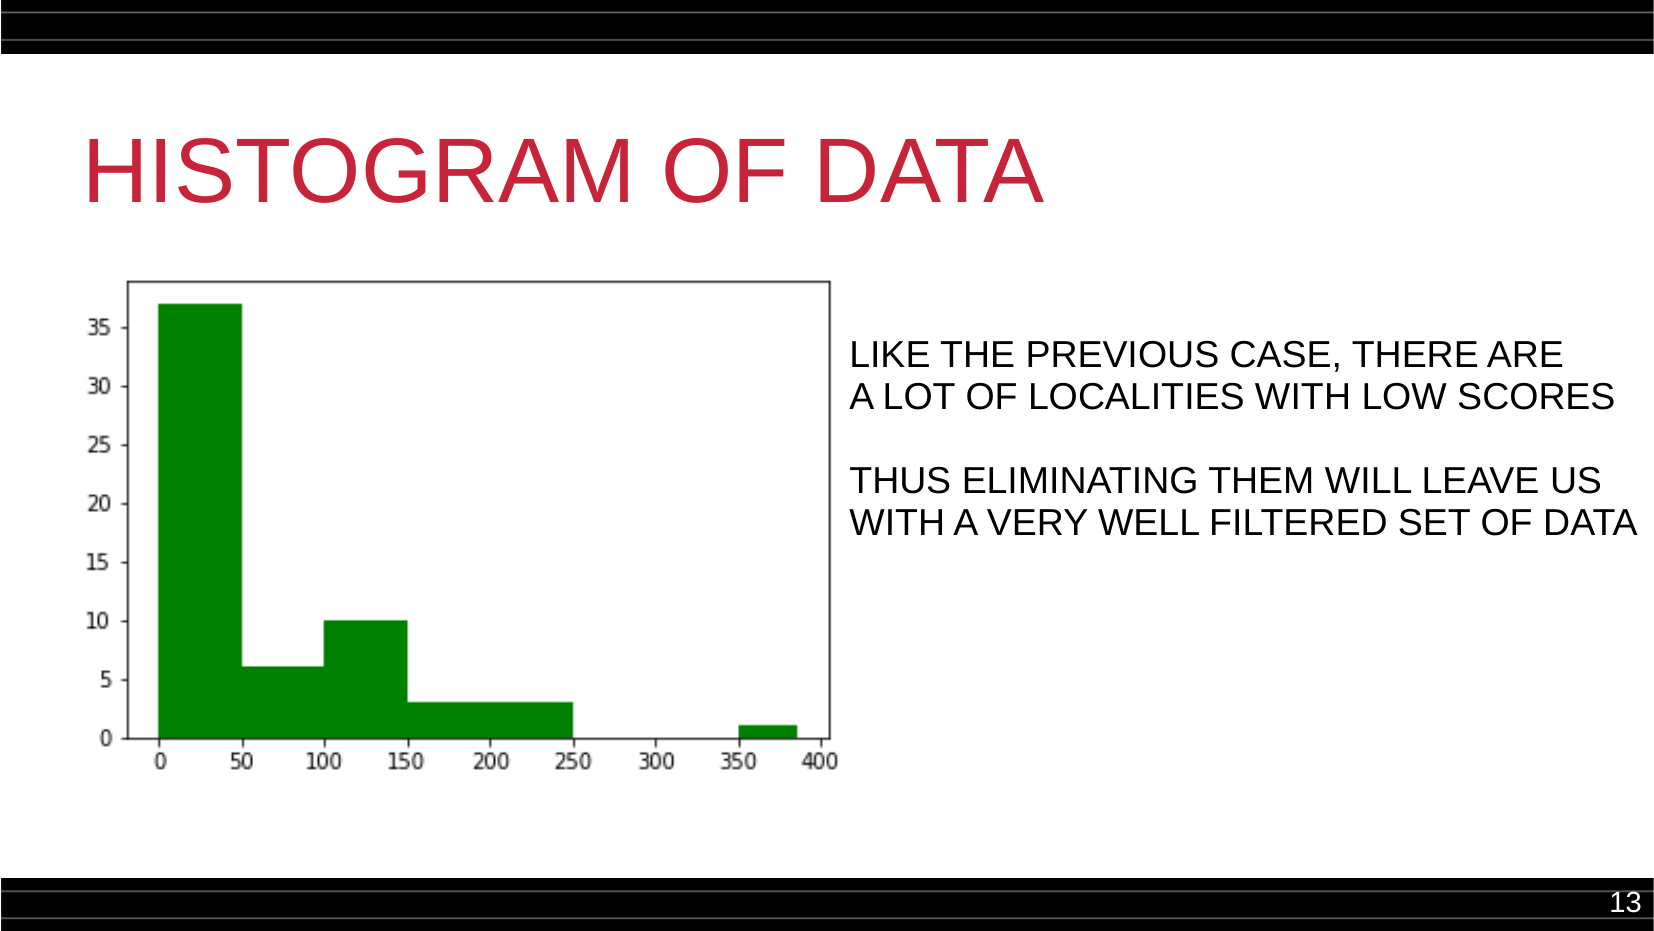

# HISTOGRAM OF DATA
LIKE THE PREVIOUS CASE, THERE ARE
A LOT OF LOCALITIES WITH LOW SCORES
THUS ELIMINATING THEM WILL LEAVE US
WITH A VERY WELL FILTERED SET OF DATA